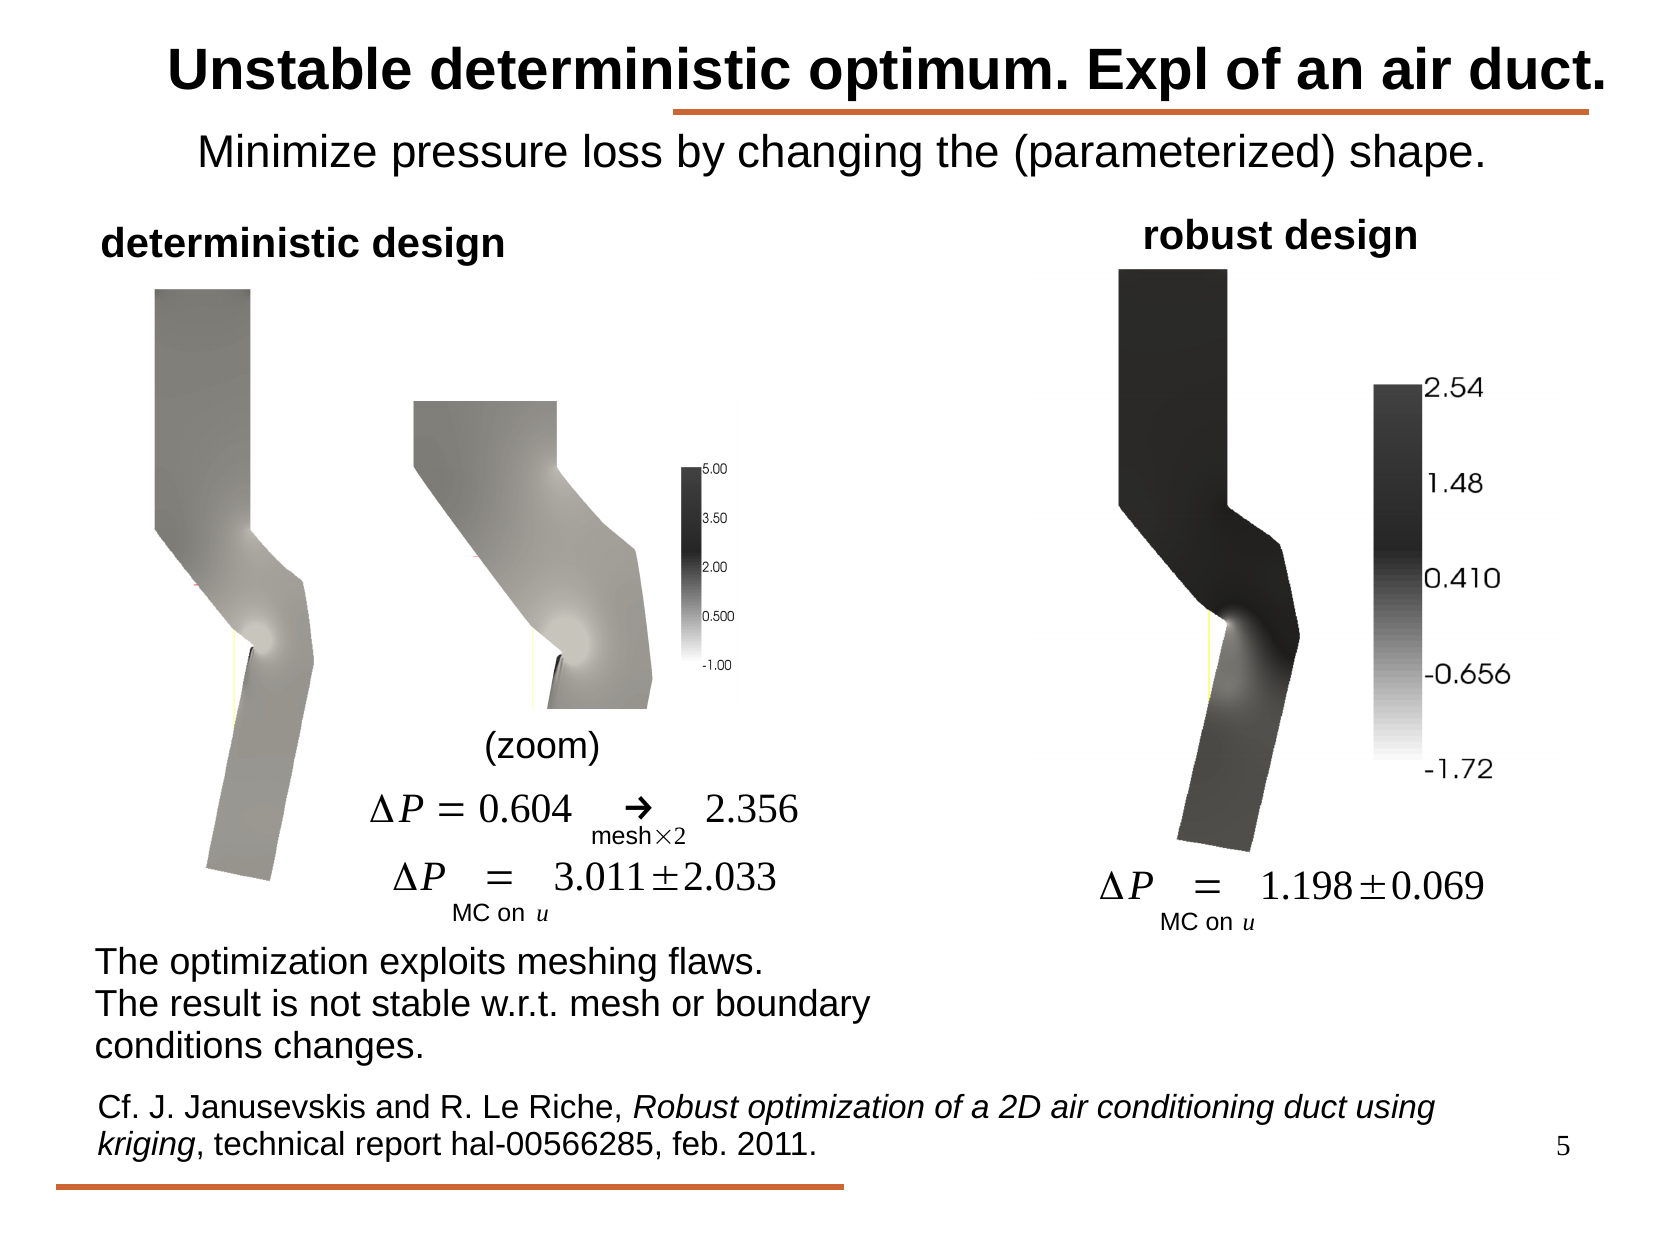

Unstable deterministic optimum. Expl of an air duct.
Minimize pressure loss by changing the (parameterized) shape.
robust design
deterministic design
(zoom)
The optimization exploits meshing flaws.
The result is not stable w.r.t. mesh or boundary conditions changes.
Cf. J. Janusevskis and R. Le Riche, Robust optimization of a 2D air conditioning duct using kriging, technical report hal-00566285, feb. 2011.
5